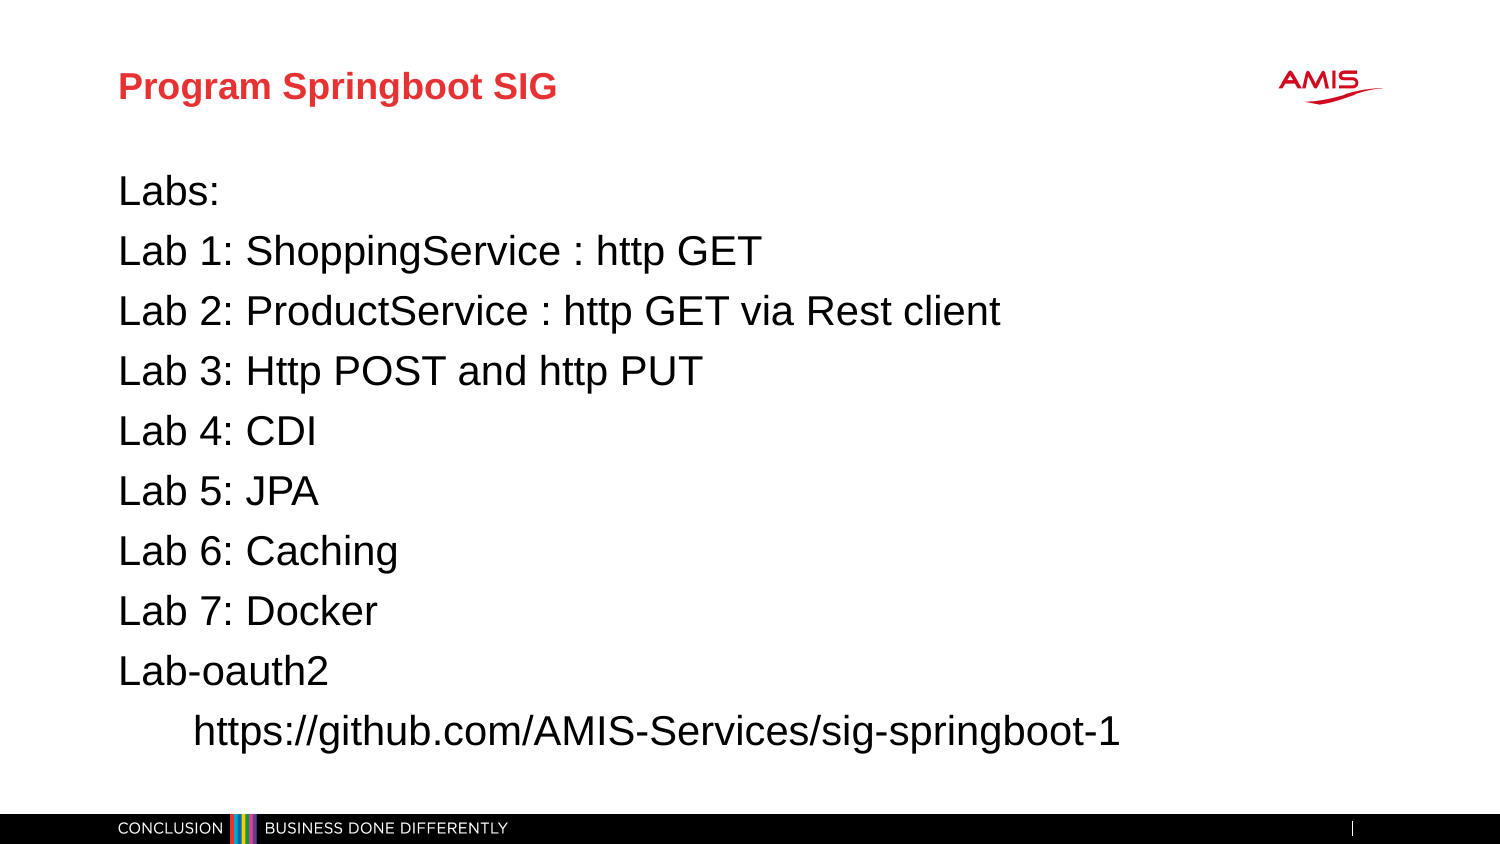

# Program Springboot SIG
Labs:
Lab 1: ShoppingService : http GET
Lab 2: ProductService : http GET via Rest client
Lab 3: Http POST and http PUT
Lab 4: CDI
Lab 5: JPA
Lab 6: Caching
Lab 7: Docker
Lab-oauth2
	https://github.com/AMIS-Services/sig-springboot-1